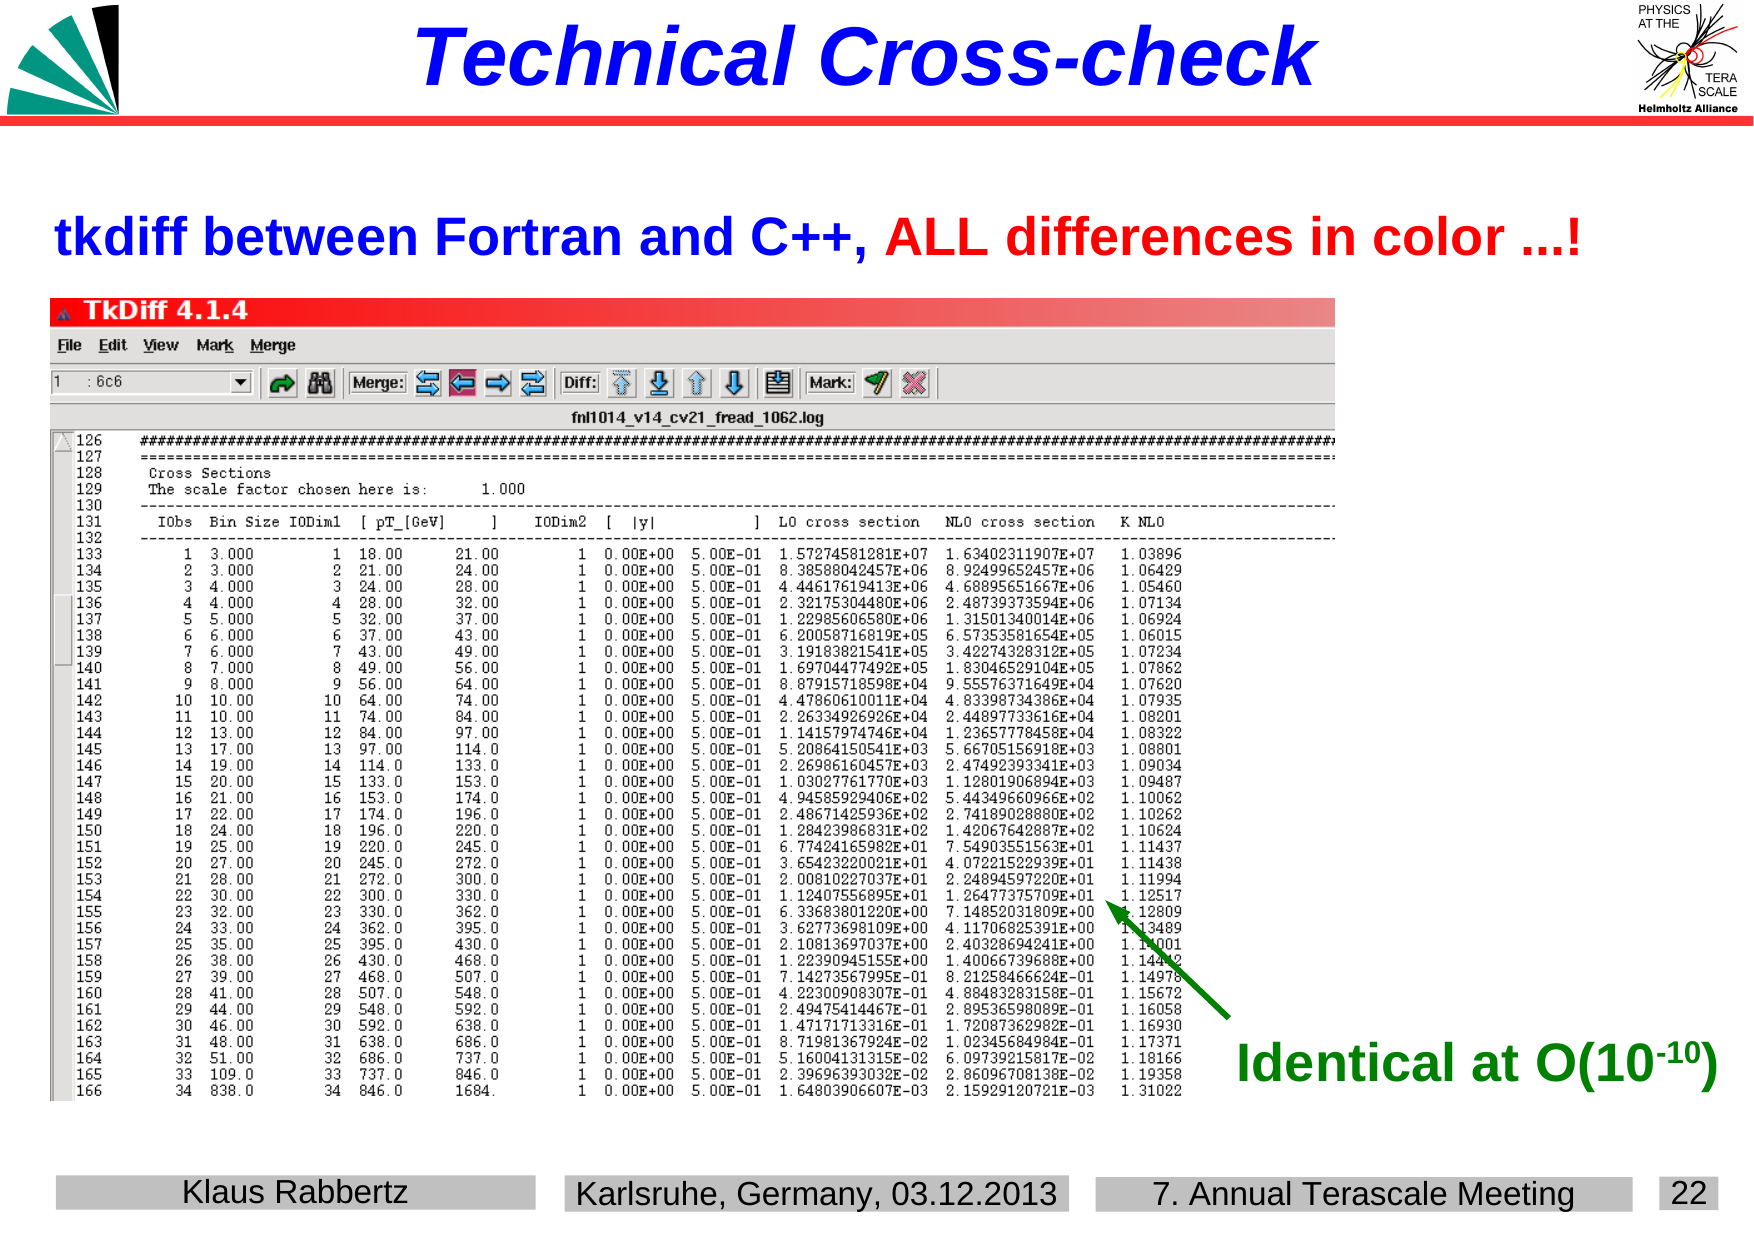

# Technical Cross-check
tkdiff between Fortran and C++, ALL differences in color ...!
Identical at O(10-10)